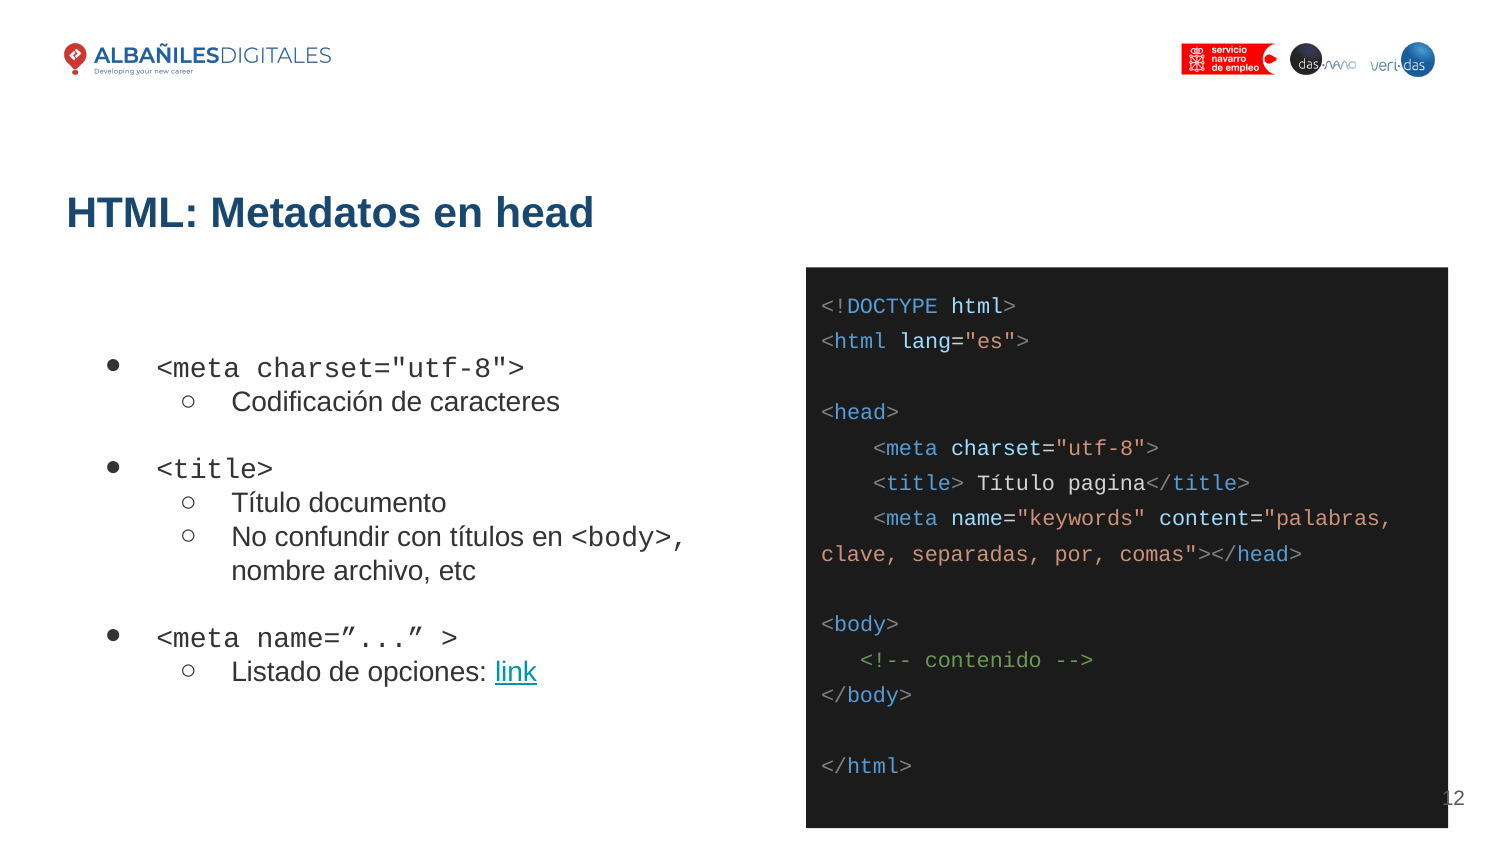

HTML: Metadatos en head
<meta charset="utf-8">
Codificación de caracteres
<title>
Título documento
No confundir con títulos en <body>, nombre archivo, etc
<meta name=”...” >
Listado de opciones: link
<!DOCTYPE html>
<html lang="es">
<head>
 <meta charset="utf-8">
 <title> Título pagina</title>
 <meta name="keywords" content="palabras, clave, separadas, por, comas"></head>
<body>
 <!-- contenido -->
</body>
</html>